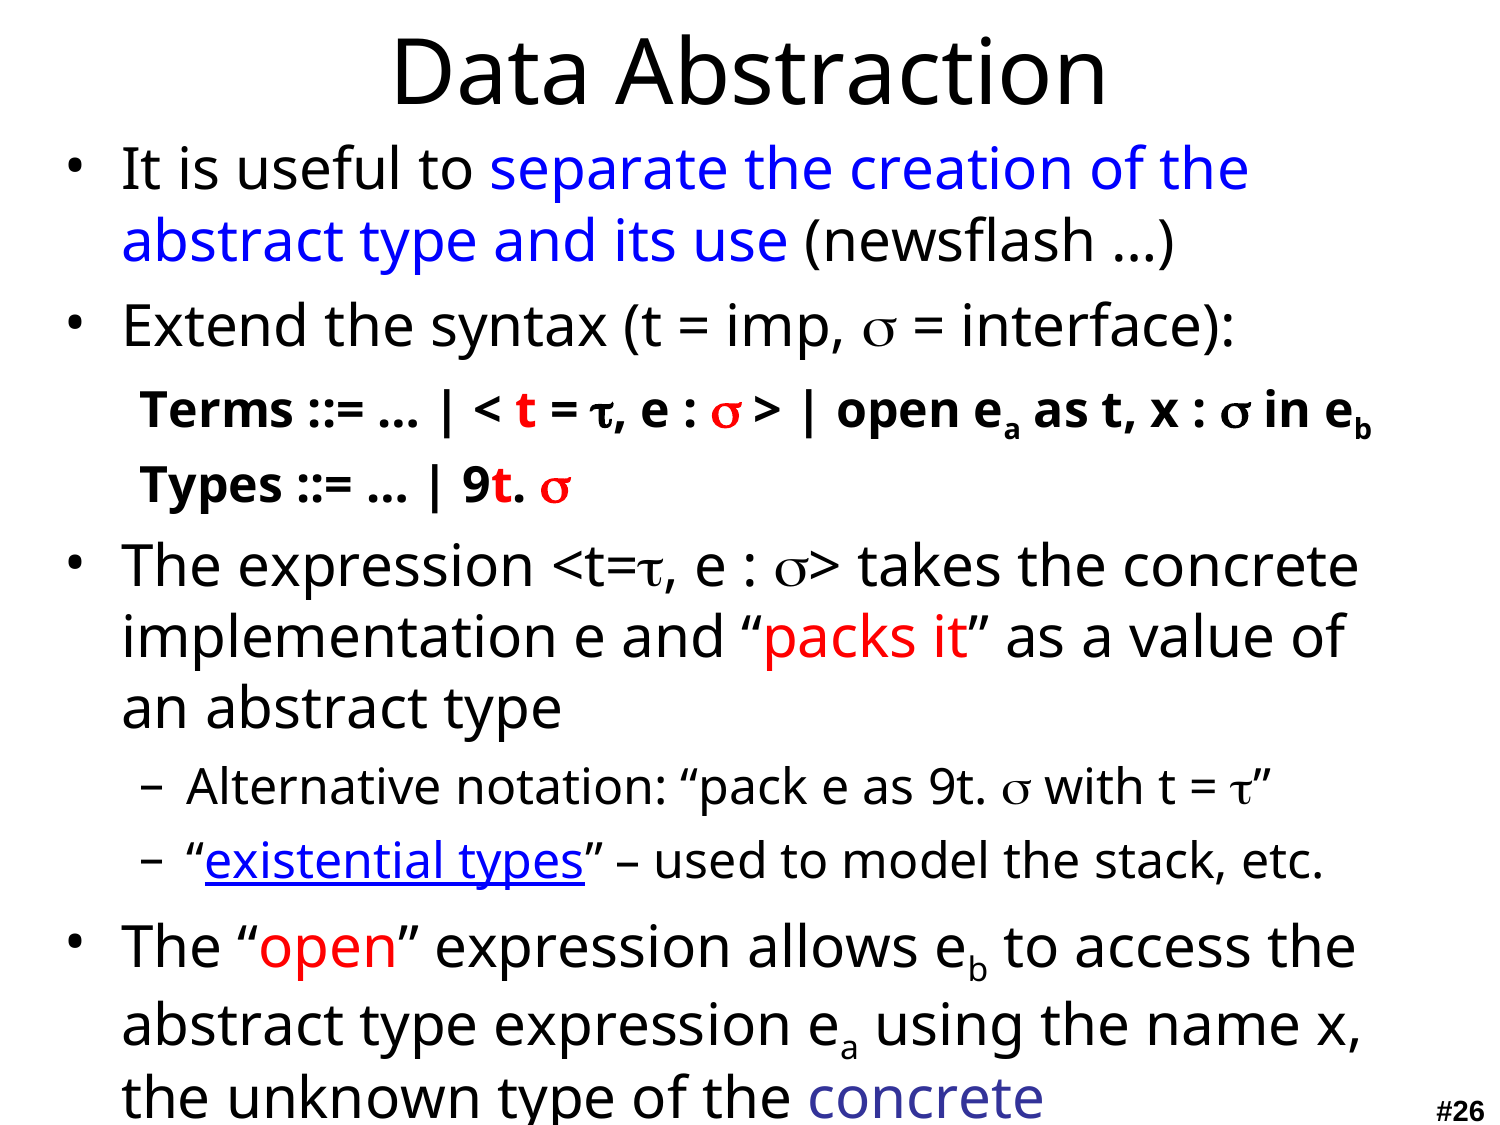

# Data Abstraction
It is useful to separate the creation of the abstract type and its use (newsflash …)
Extend the syntax (t = imp,  = interface):
Terms ::= … | < t = , e :  > | open ea as t, x :  in eb
Types ::= … | 9t. 
The expression <t=, e : > takes the concrete implementation e and “packs it” as a value of an abstract type
Alternative notation: “pack e as 9t.  with t = ”
“existential types” – used to model the stack, etc.
The “open” expression allows eb to access the abstract type expression ea using the name x, the unknown type of the concrete implementation “t” and the interface 
26